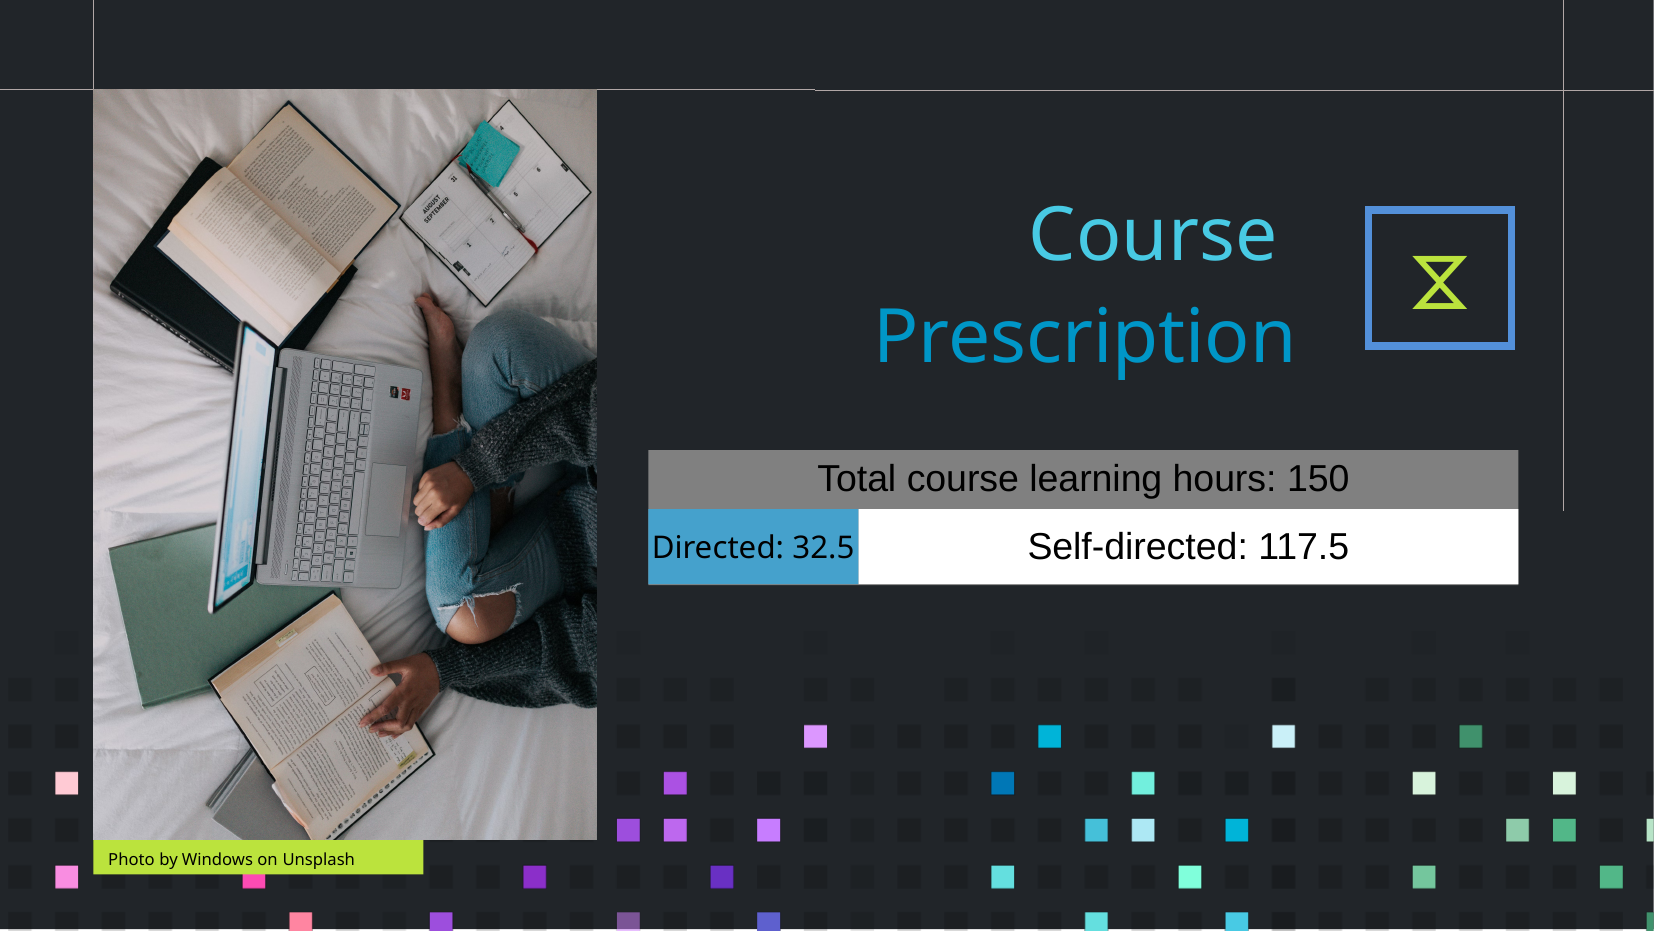

Course
Prescription
⧖
Total course learning hours: 150
Directed: 32.5
Self-directed: 117.5
Photo by Windows on Unsplash